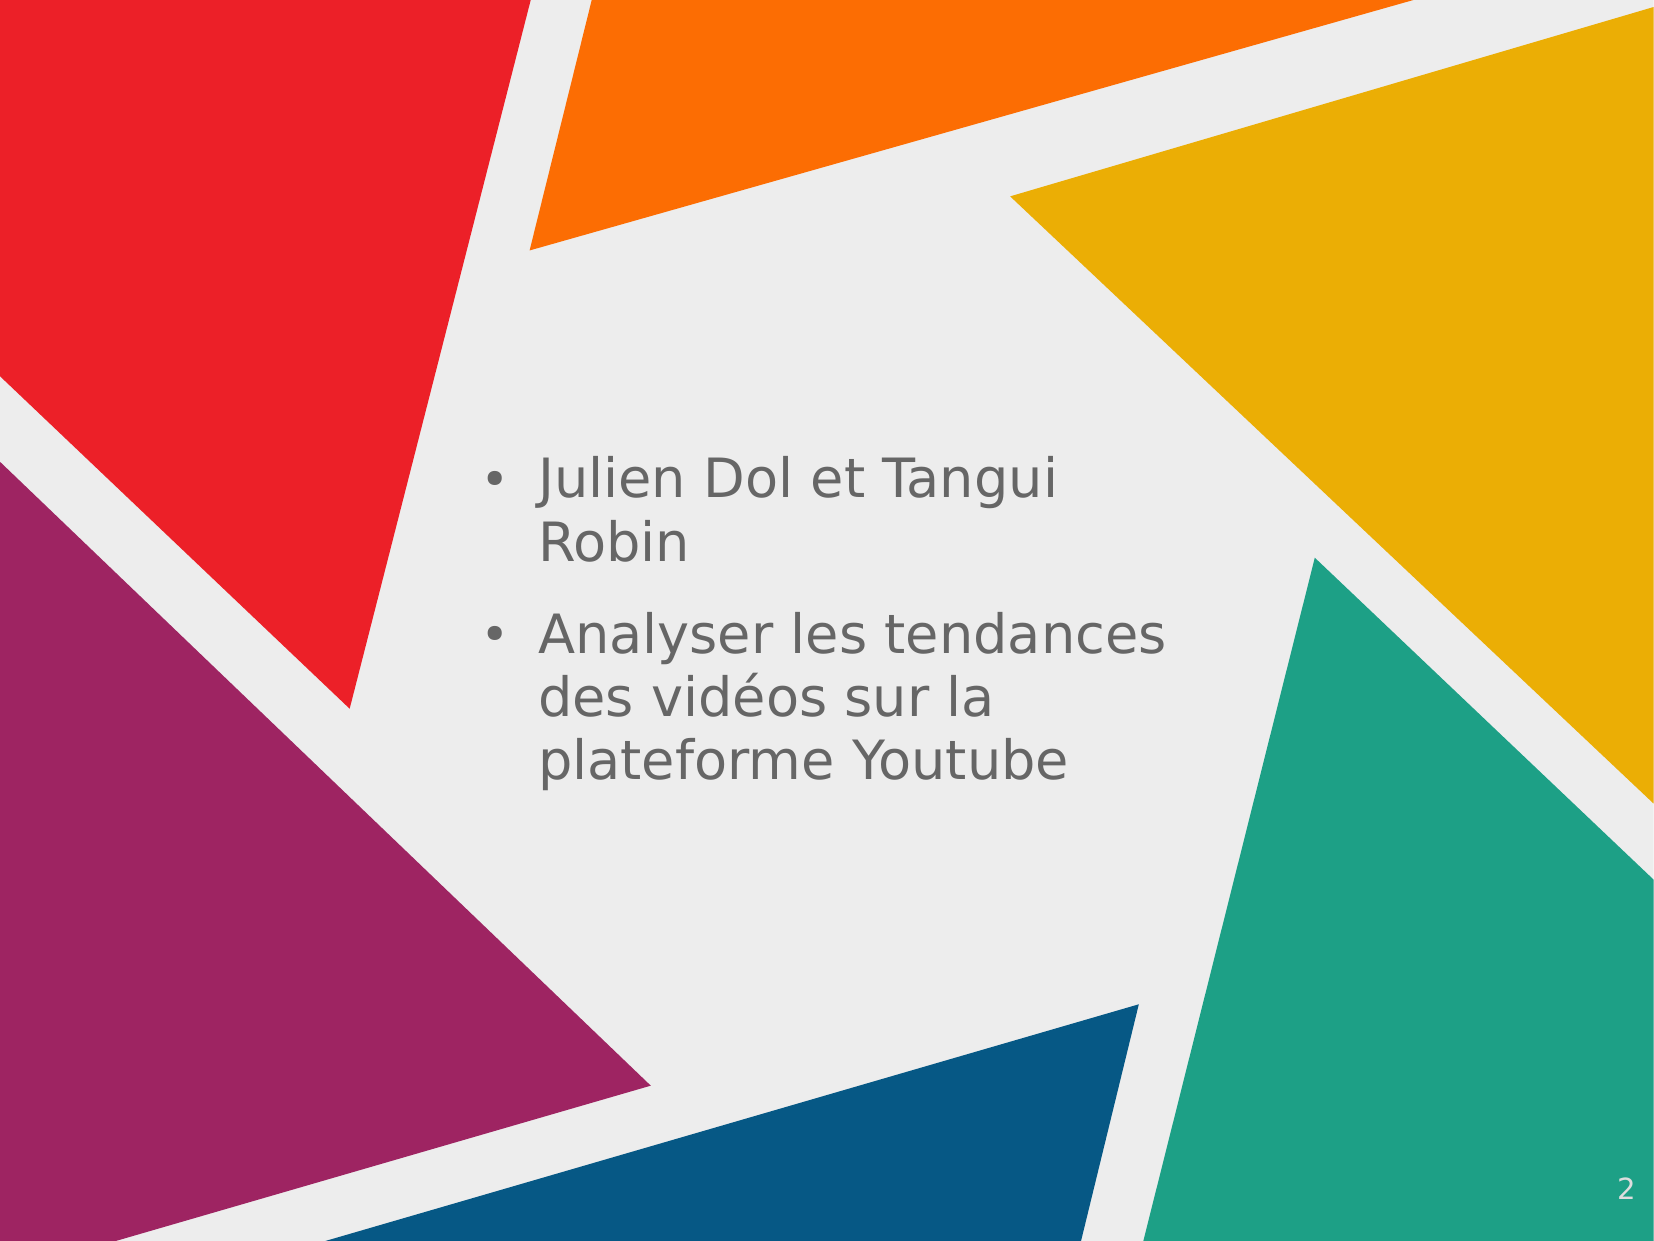

#
Julien Dol et Tangui Robin
Analyser les tendances des vidéos sur la plateforme Youtube
2